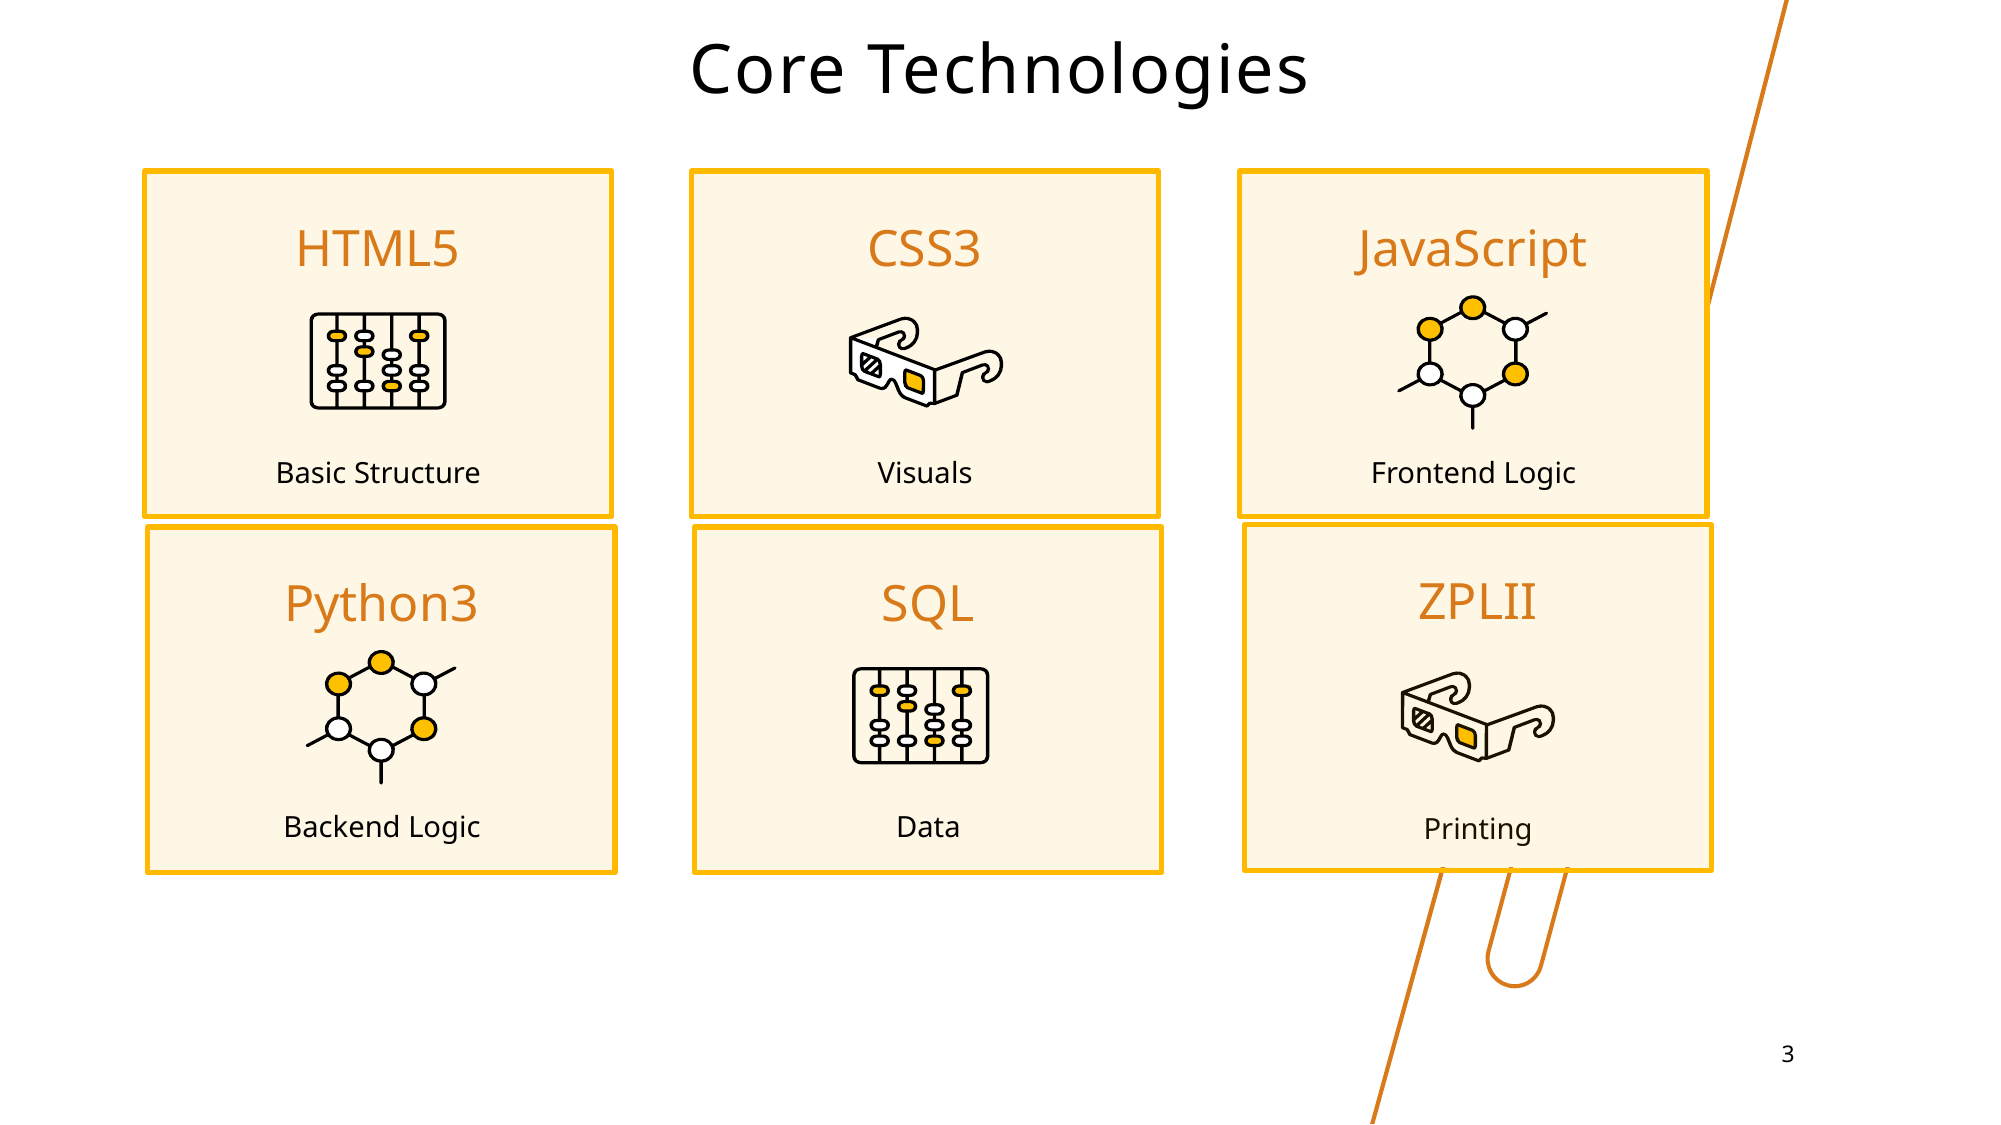

# Core Technologies
HTML5
CSS3
JavaScript
Basic Structure
Visuals
Frontend Logic
ZPLII
Python3
SQL
Backend Logic
Data
Printing